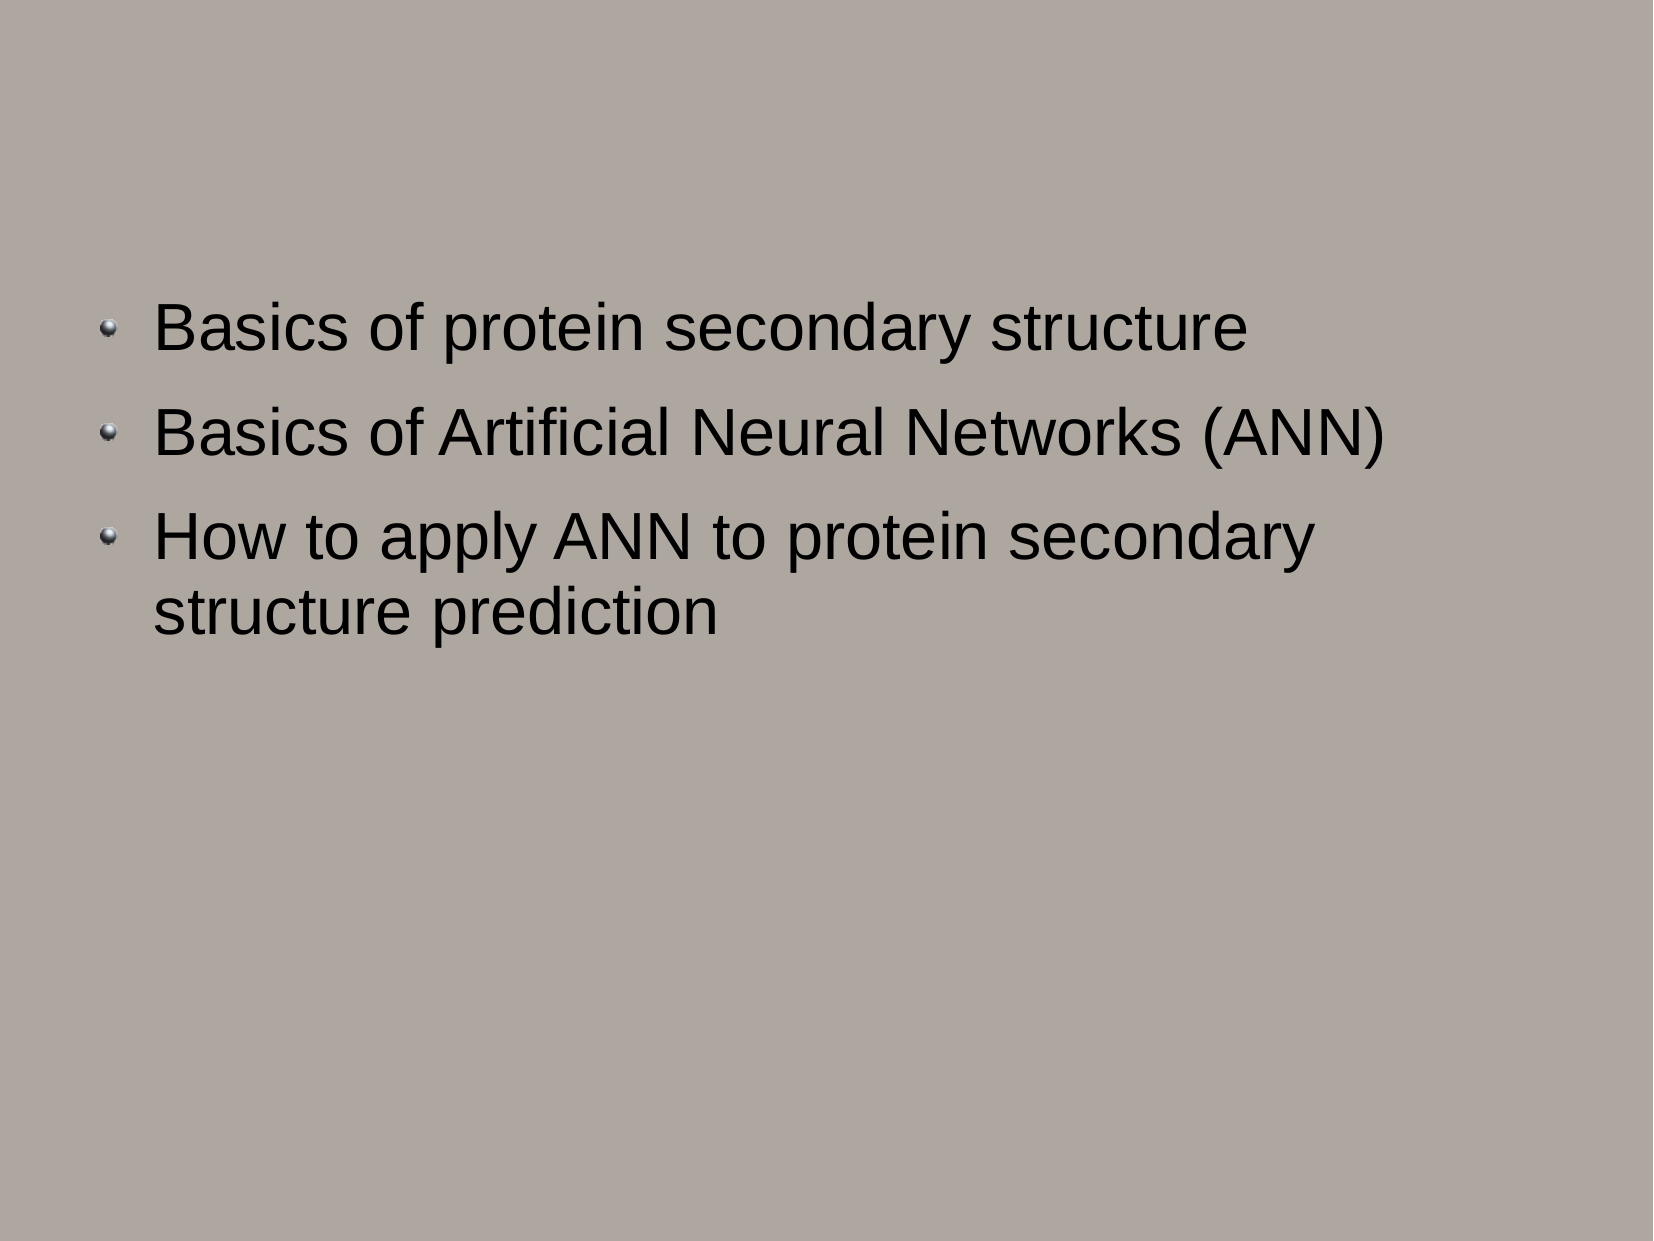

#
Basics of protein secondary structure
Basics of Artificial Neural Networks (ANN)
How to apply ANN to protein secondary structure prediction